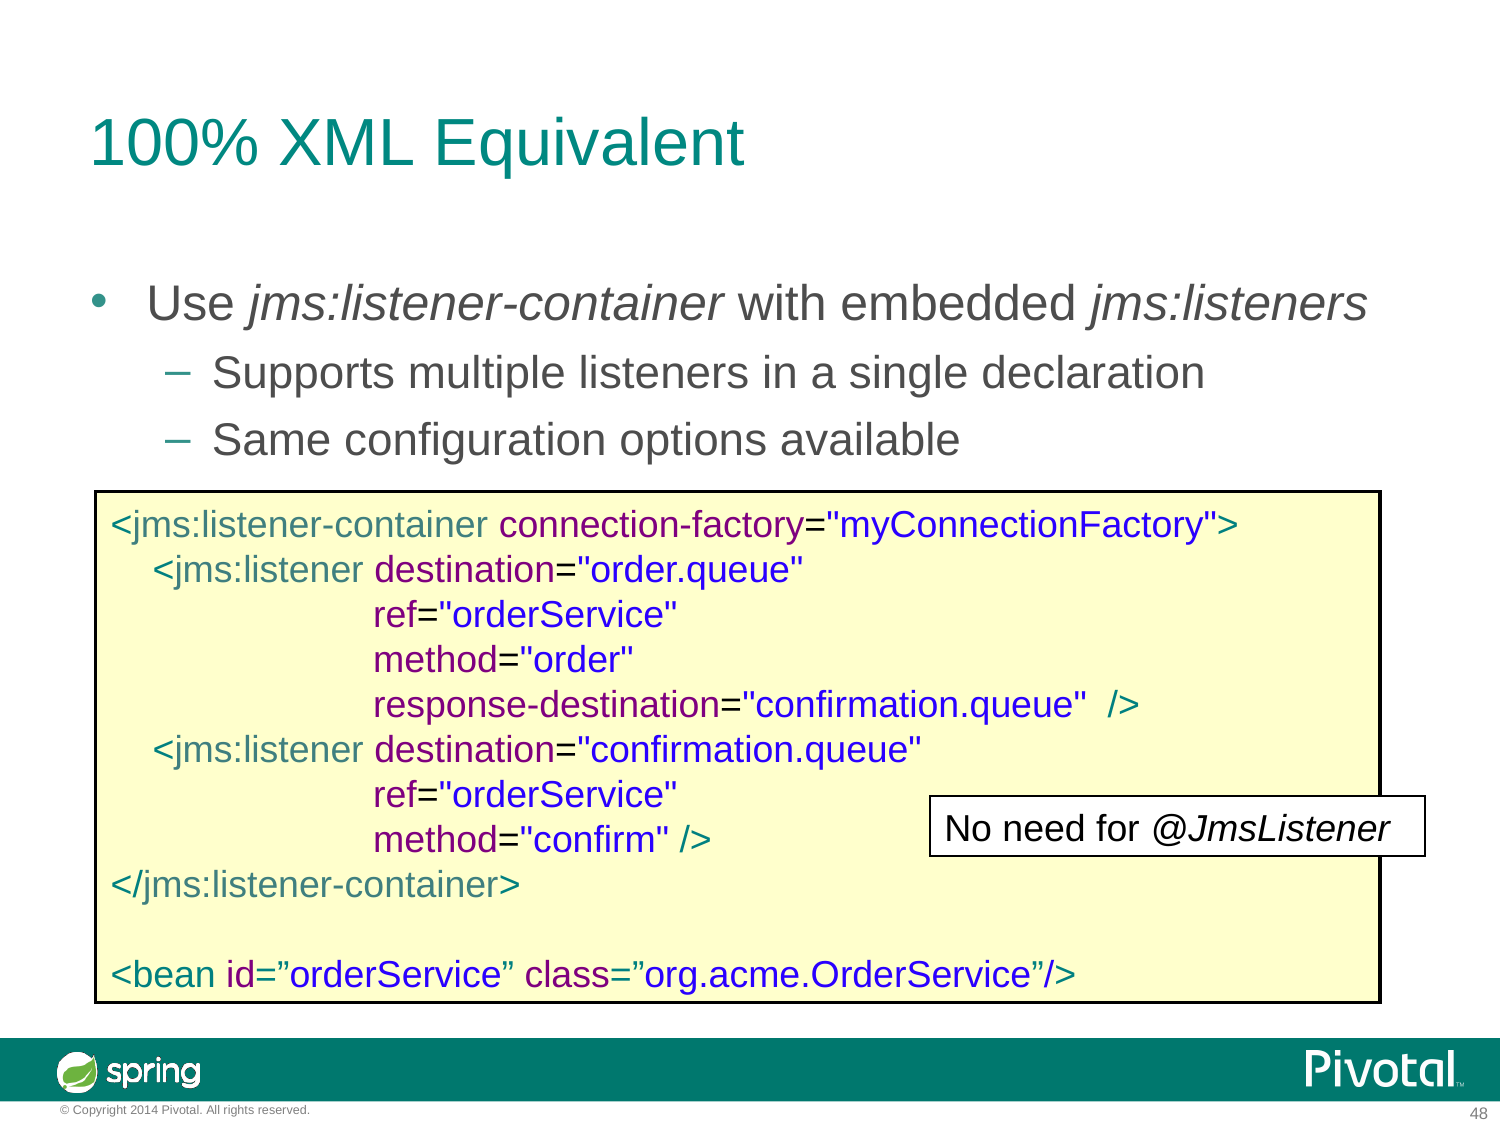

# 100% XML Equivalent
Use jms:listener-container with embedded jms:listeners
Supports multiple listeners in a single declaration
Same configuration options available
<jms:listener-container connection-factory="myConnectionFactory">
 <jms:listener destination="order.queue"
 ref="orderService"
 method="order"
 response-destination="confirmation.queue" />
 <jms:listener destination="confirmation.queue"
 ref="orderService"
 method="confirm" />
</jms:listener-container>
<bean id=”orderService” class=”org.acme.OrderService”/>
No need for @JmsListener